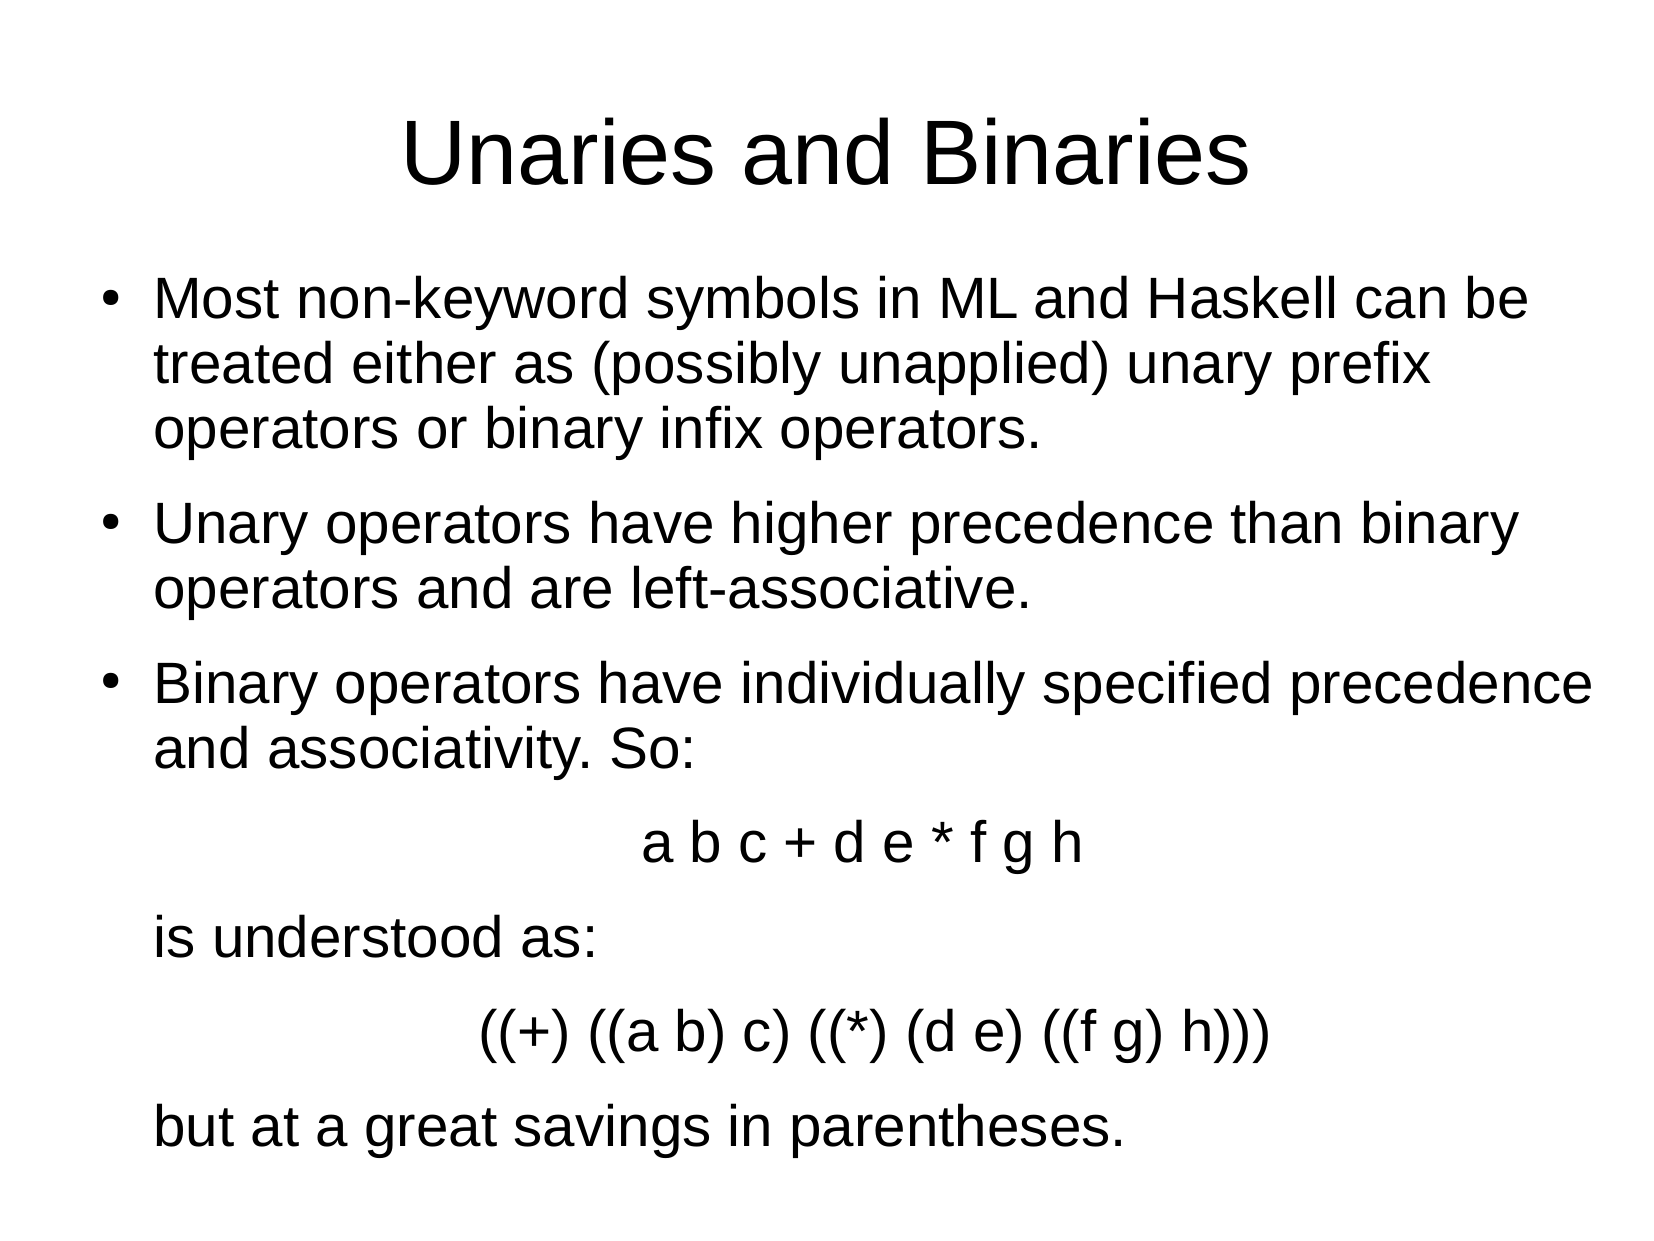

# Unaries and Binaries
Most non-keyword symbols in ML and Haskell can be treated either as (possibly unapplied) unary prefix operators or binary infix operators.
Unary operators have higher precedence than binary operators and are left-associative.
Binary operators have individually specified precedence and associativity. So:
 a b c + d e * f g h
is understood as:
 ((+) ((a b) c) ((*) (d e) ((f g) h)))
but at a great savings in parentheses.